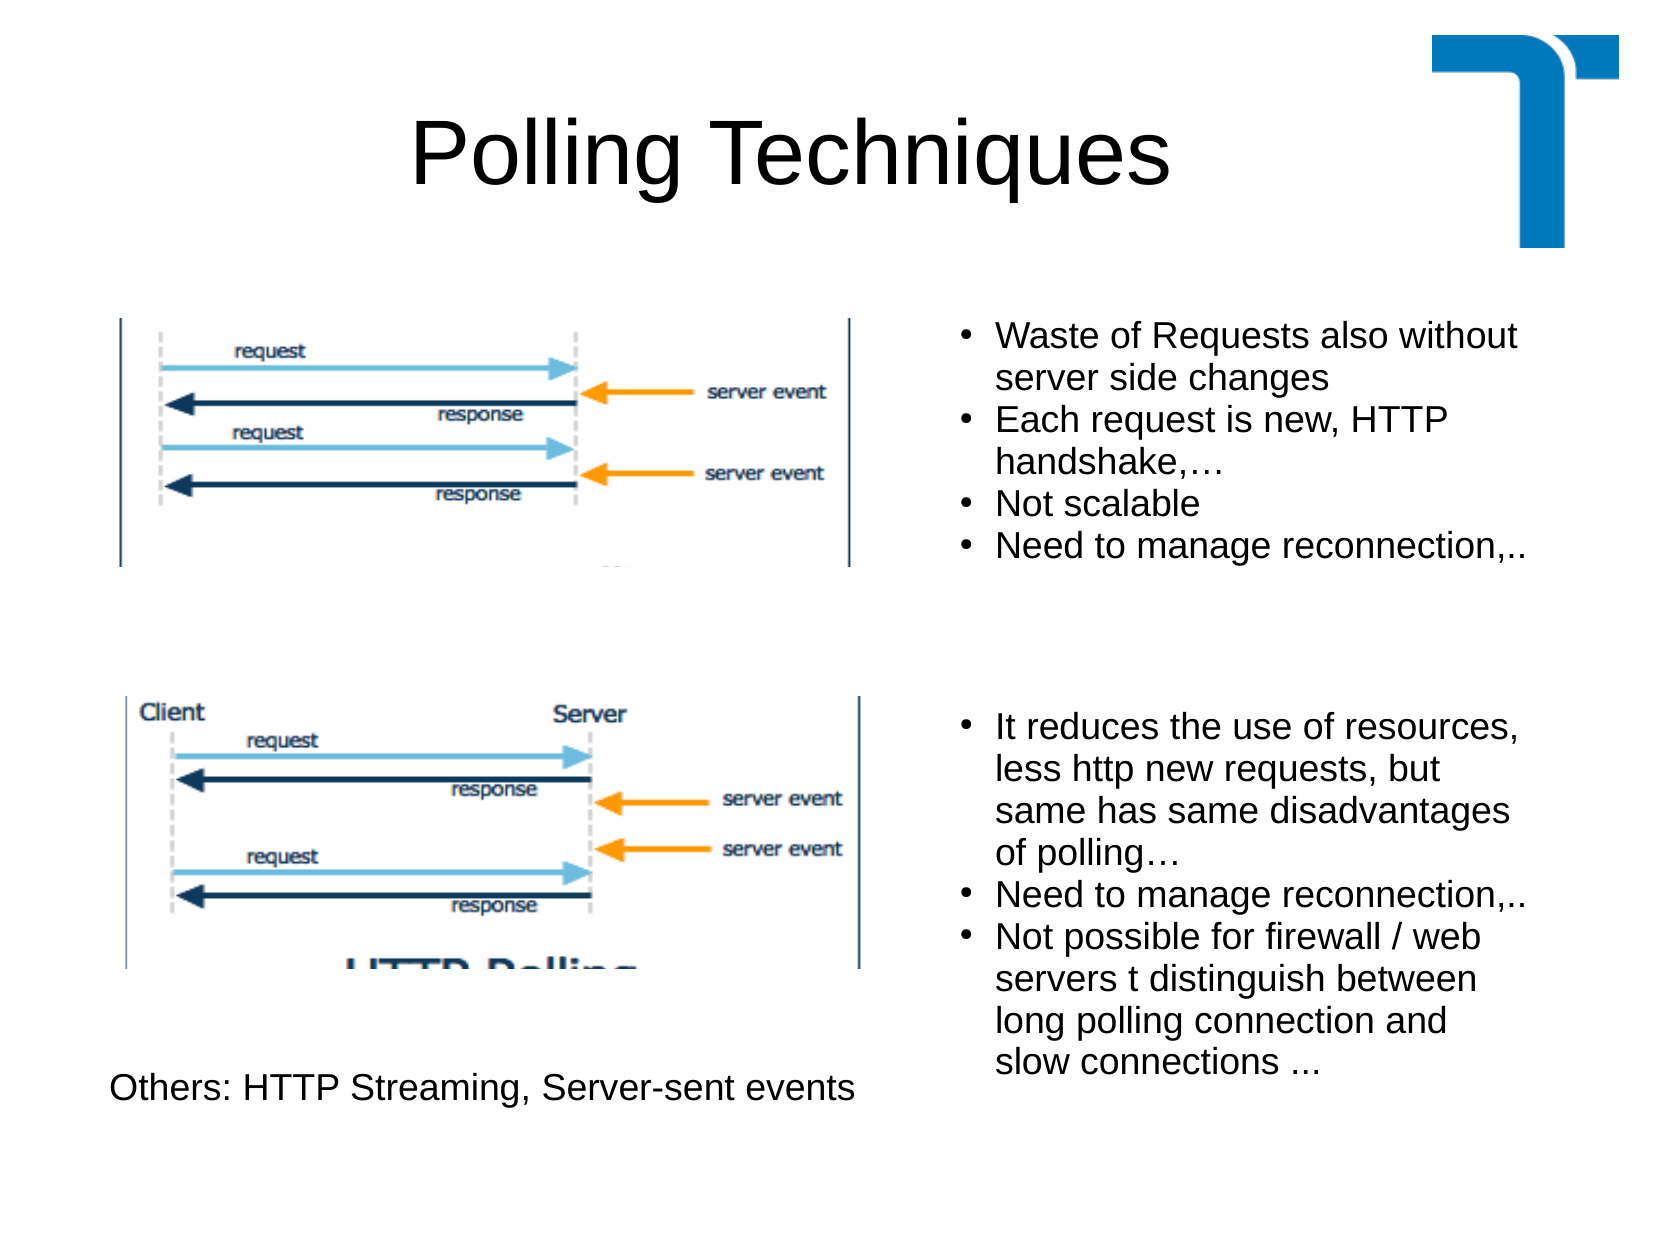

# Polling Techniques
Waste of Requests also without server side changes
Each request is new, HTTP handshake,…
Not scalable
Need to manage reconnection,..
It reduces the use of resources, less http new requests, but same has same disadvantages of polling…
Need to manage reconnection,..
Not possible for firewall / web servers t distinguish between long polling connection and slow connections ...
Others: HTTP Streaming, Server-sent events